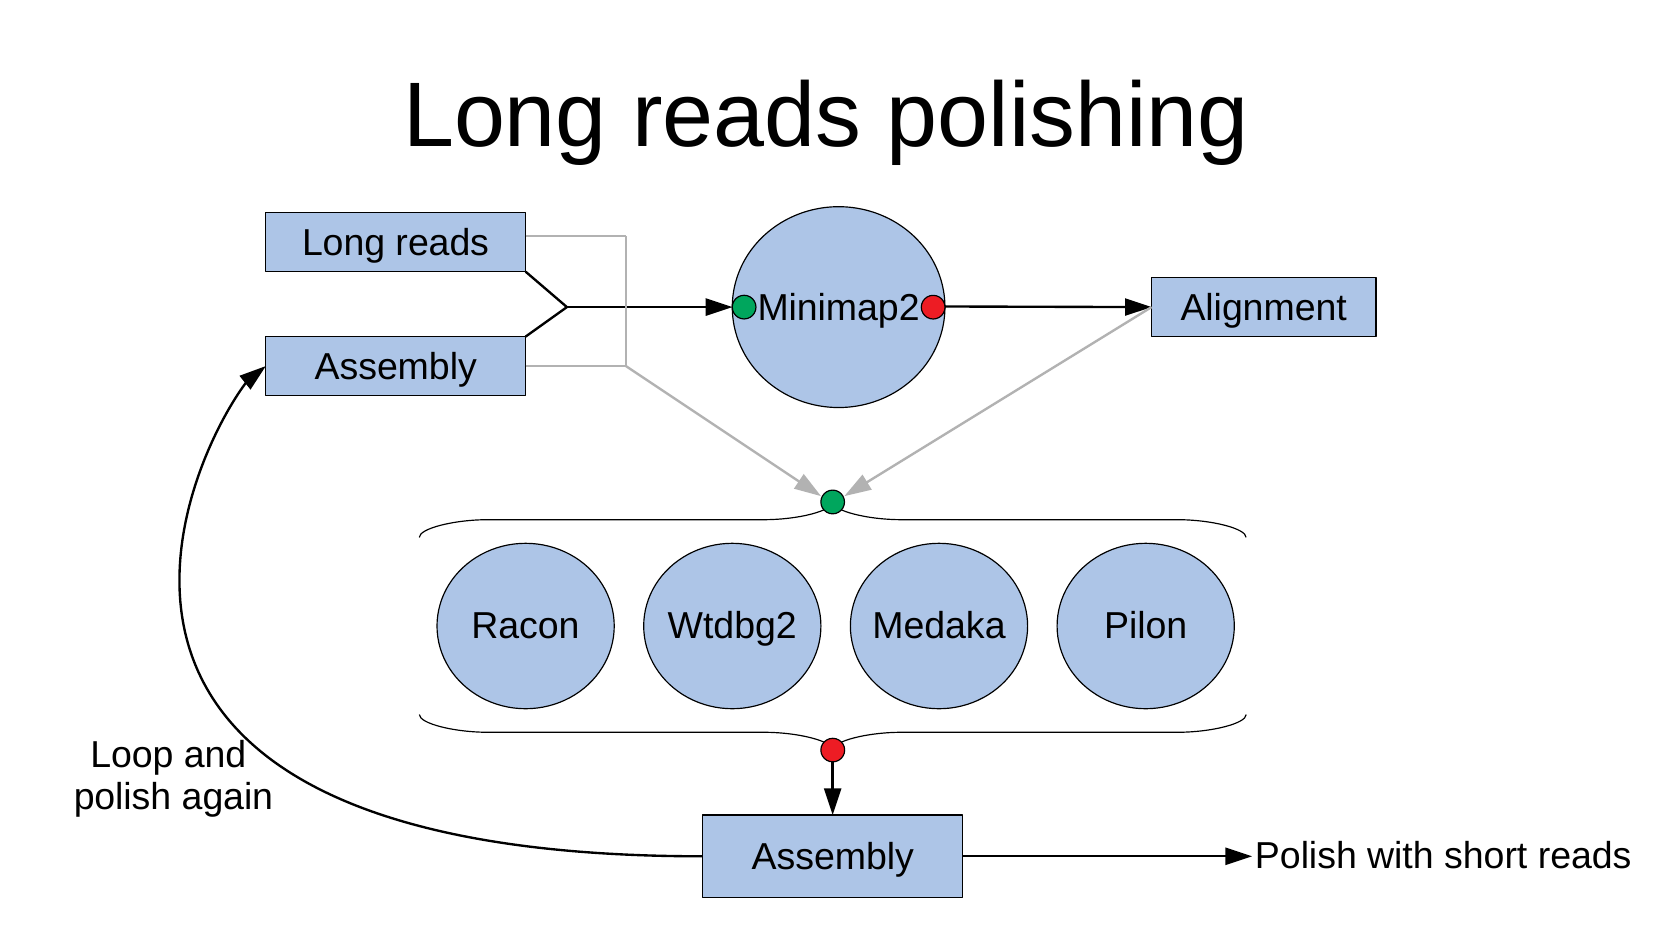

# Long reads polishing
Minimap2
Long reads
Alignment
Assembly
Racon
Wtdbg2
Medaka
Pilon
Loop and
polish again
Assembly
Polish with short reads